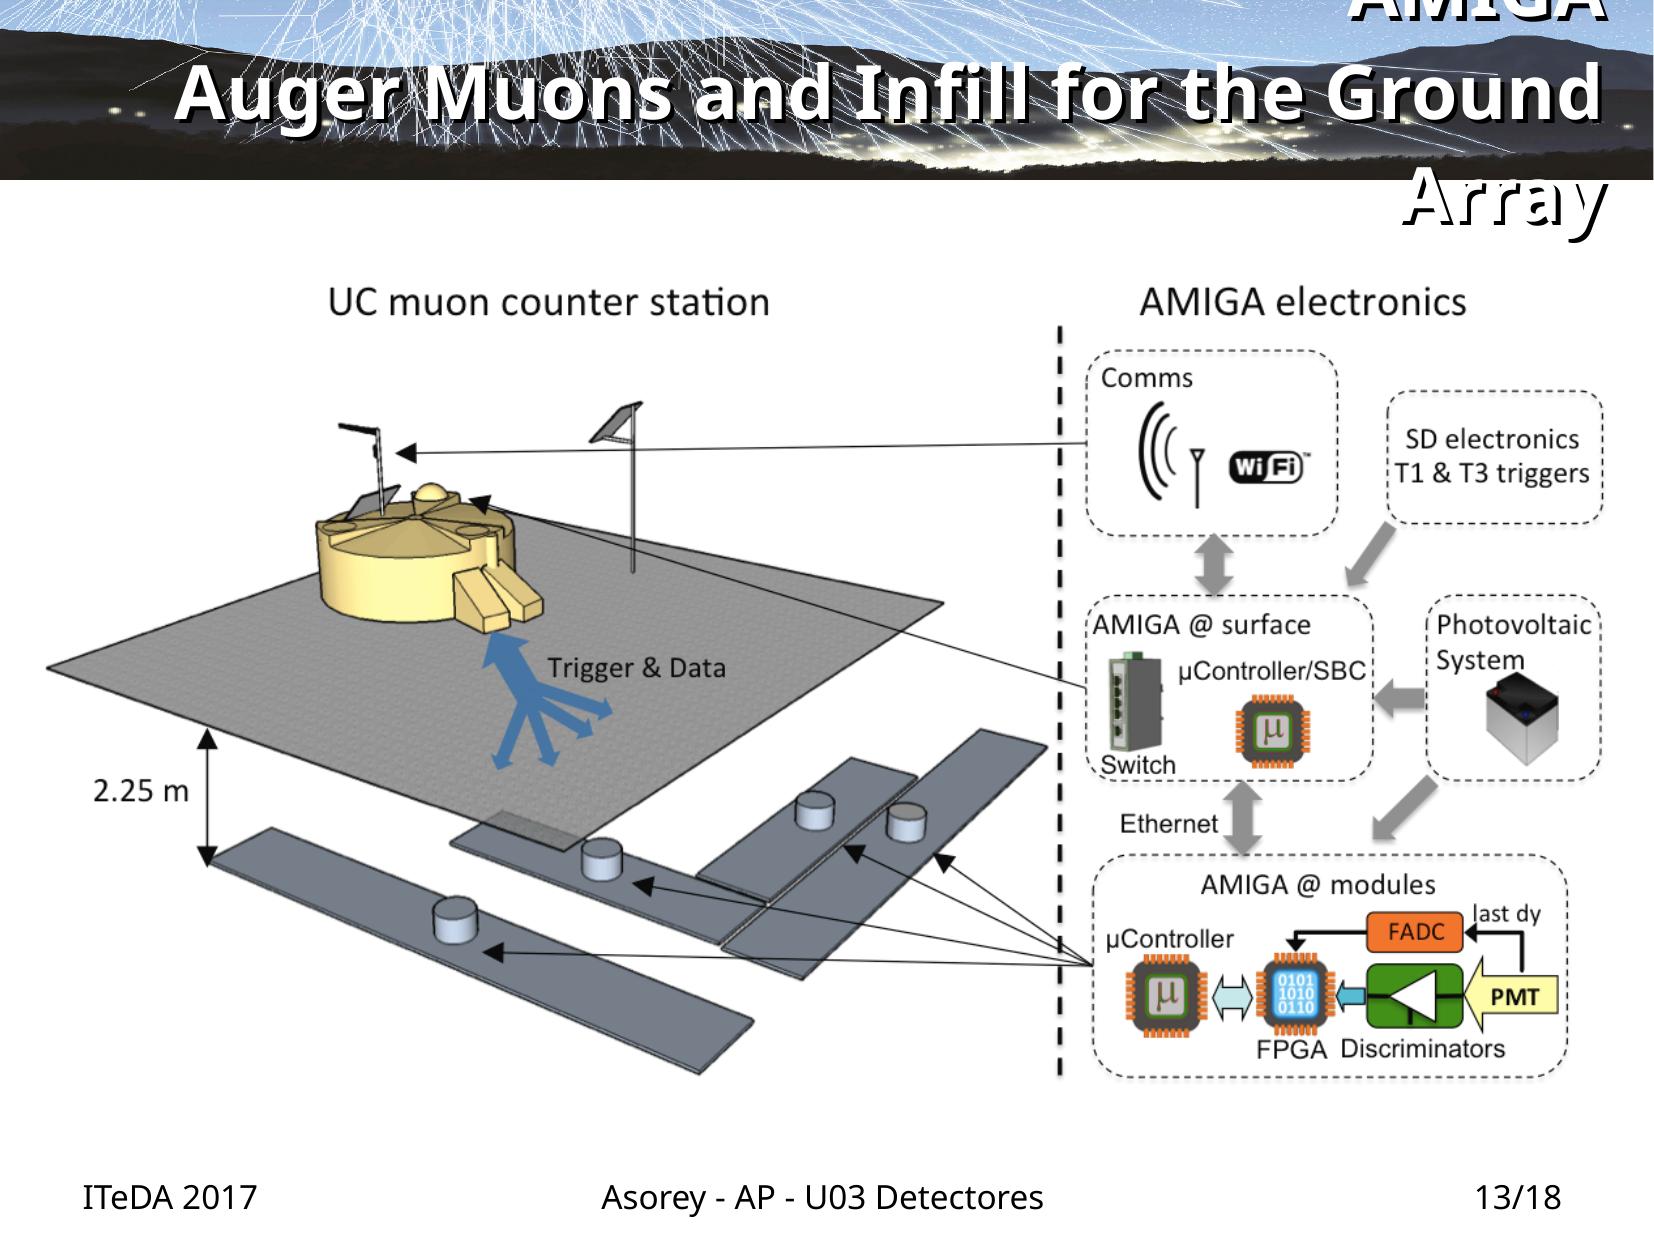

# AMIGA Auger Muons and Infill for the Ground Array
ITeDA 2017
Asorey - AP - U03 Detectores
13